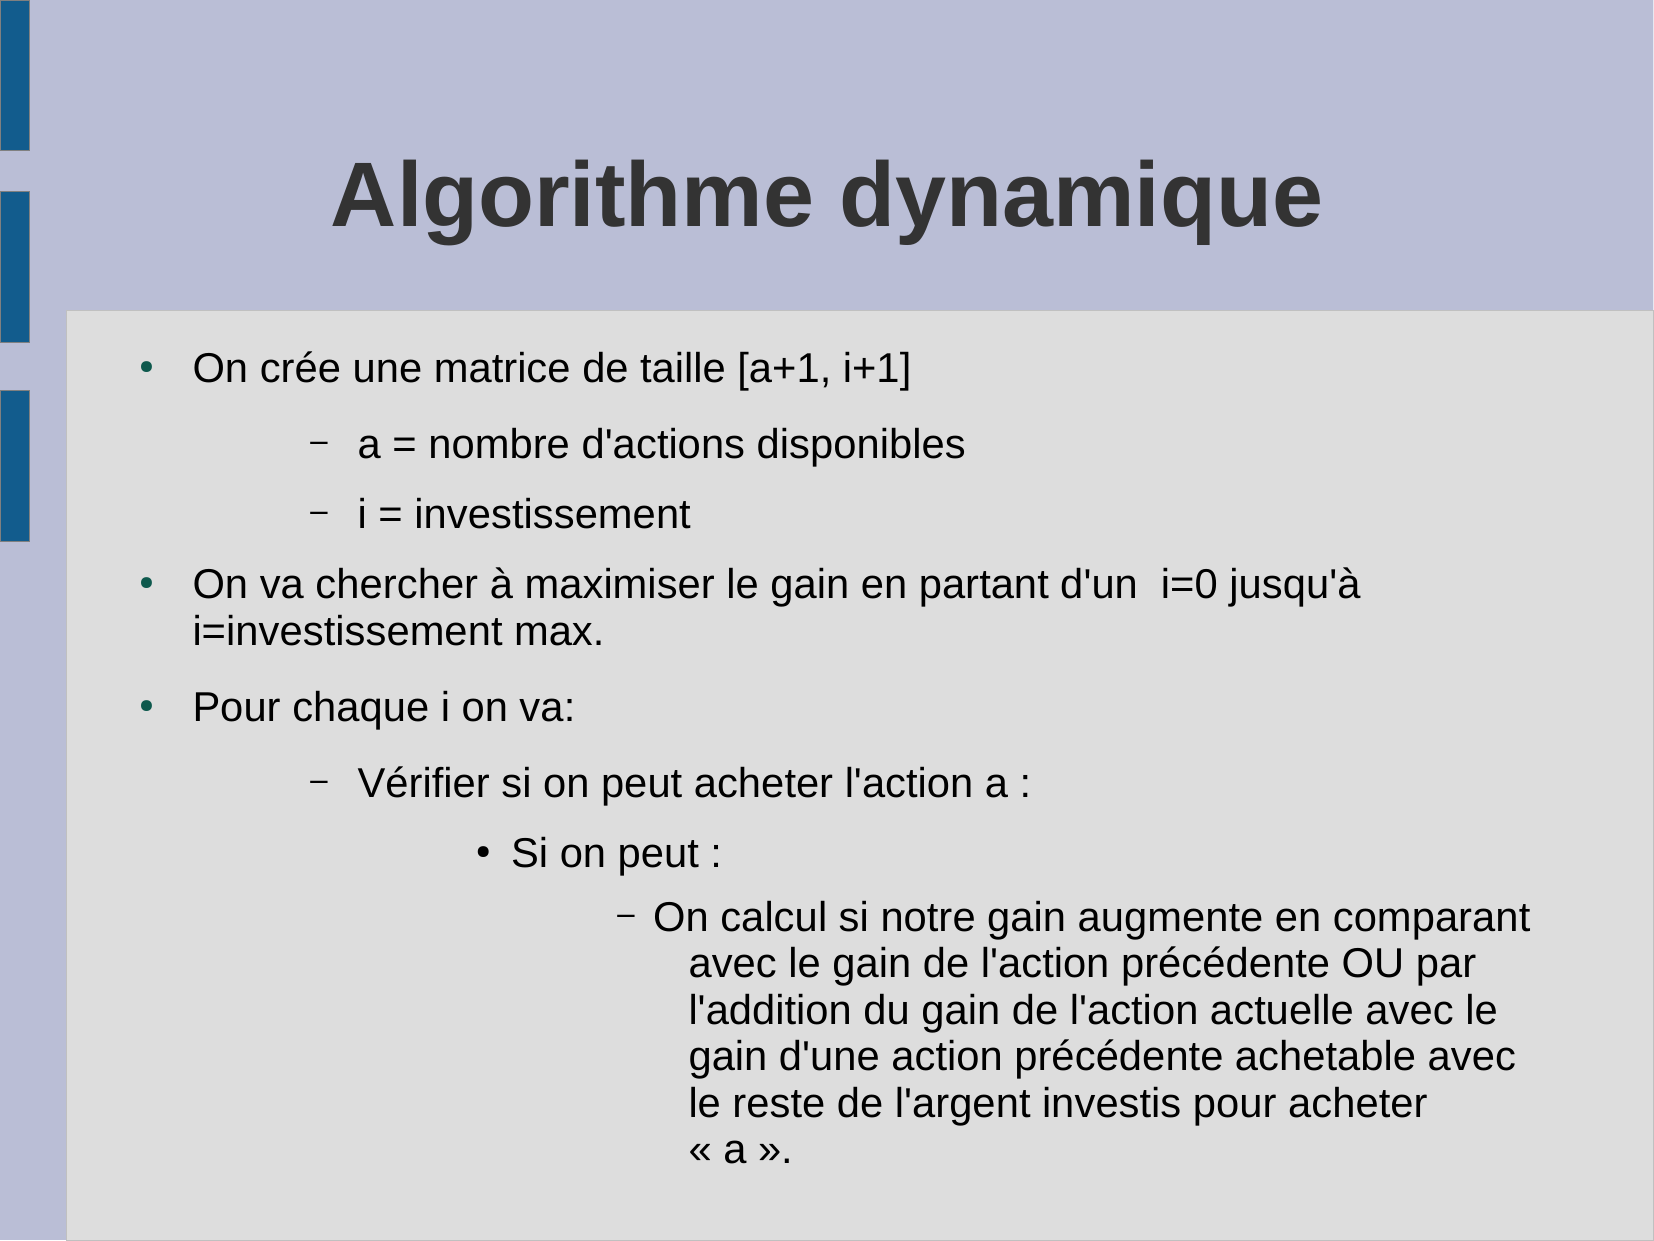

# Algorithme dynamique
On crée une matrice de taille [a+1, i+1]
a = nombre d'actions disponibles
i = investissement
On va chercher à maximiser le gain en partant d'un i=0 jusqu'à i=investissement max.
Pour chaque i on va:
Vérifier si on peut acheter l'action a :
Si on peut :
On calcul si notre gain augmente en comparant avec le gain de l'action précédente OU par l'addition du gain de l'action actuelle avec le gain d'une action précédente achetable avec le reste de l'argent investis pour acheter « a ».